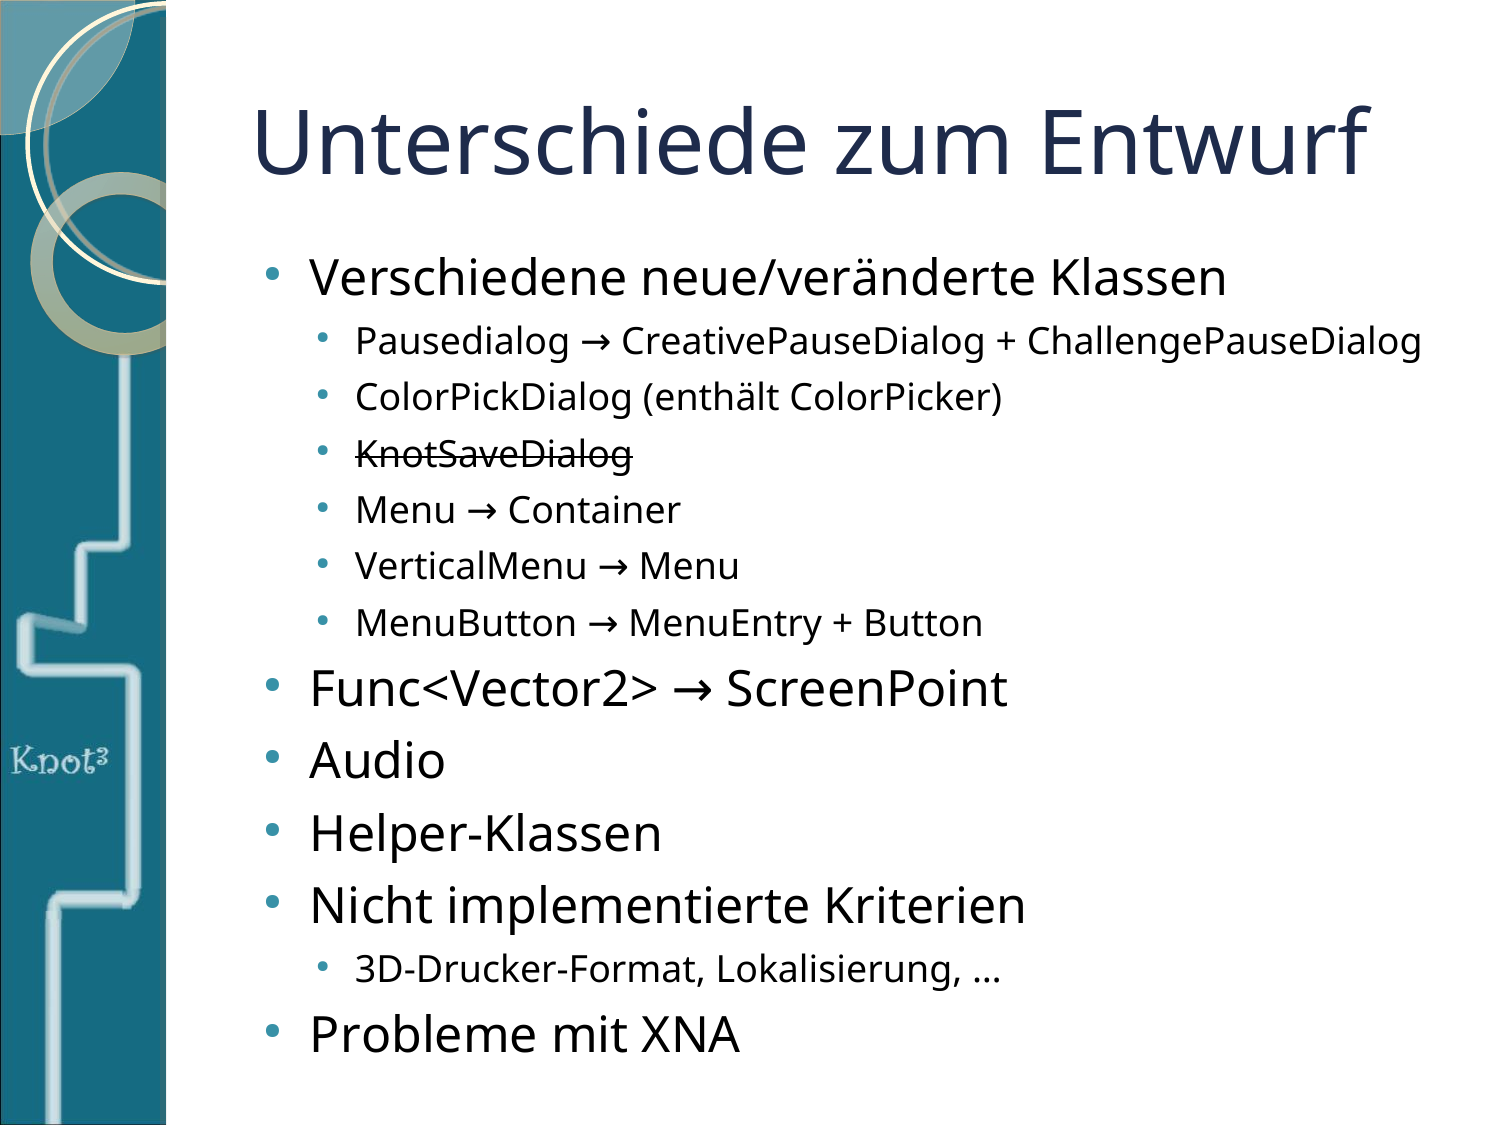

# Unterschiede zum Entwurf
Verschiedene neue/veränderte Klassen
Pausedialog → CreativePauseDialog + ChallengePauseDialog
ColorPickDialog (enthält ColorPicker)
KnotSaveDialog
Menu → Container
VerticalMenu → Menu
MenuButton → MenuEntry + Button
Func<Vector2> → ScreenPoint
Audio
Helper-Klassen
Nicht implementierte Kriterien
3D-Drucker-Format, Lokalisierung, …
Probleme mit XNA